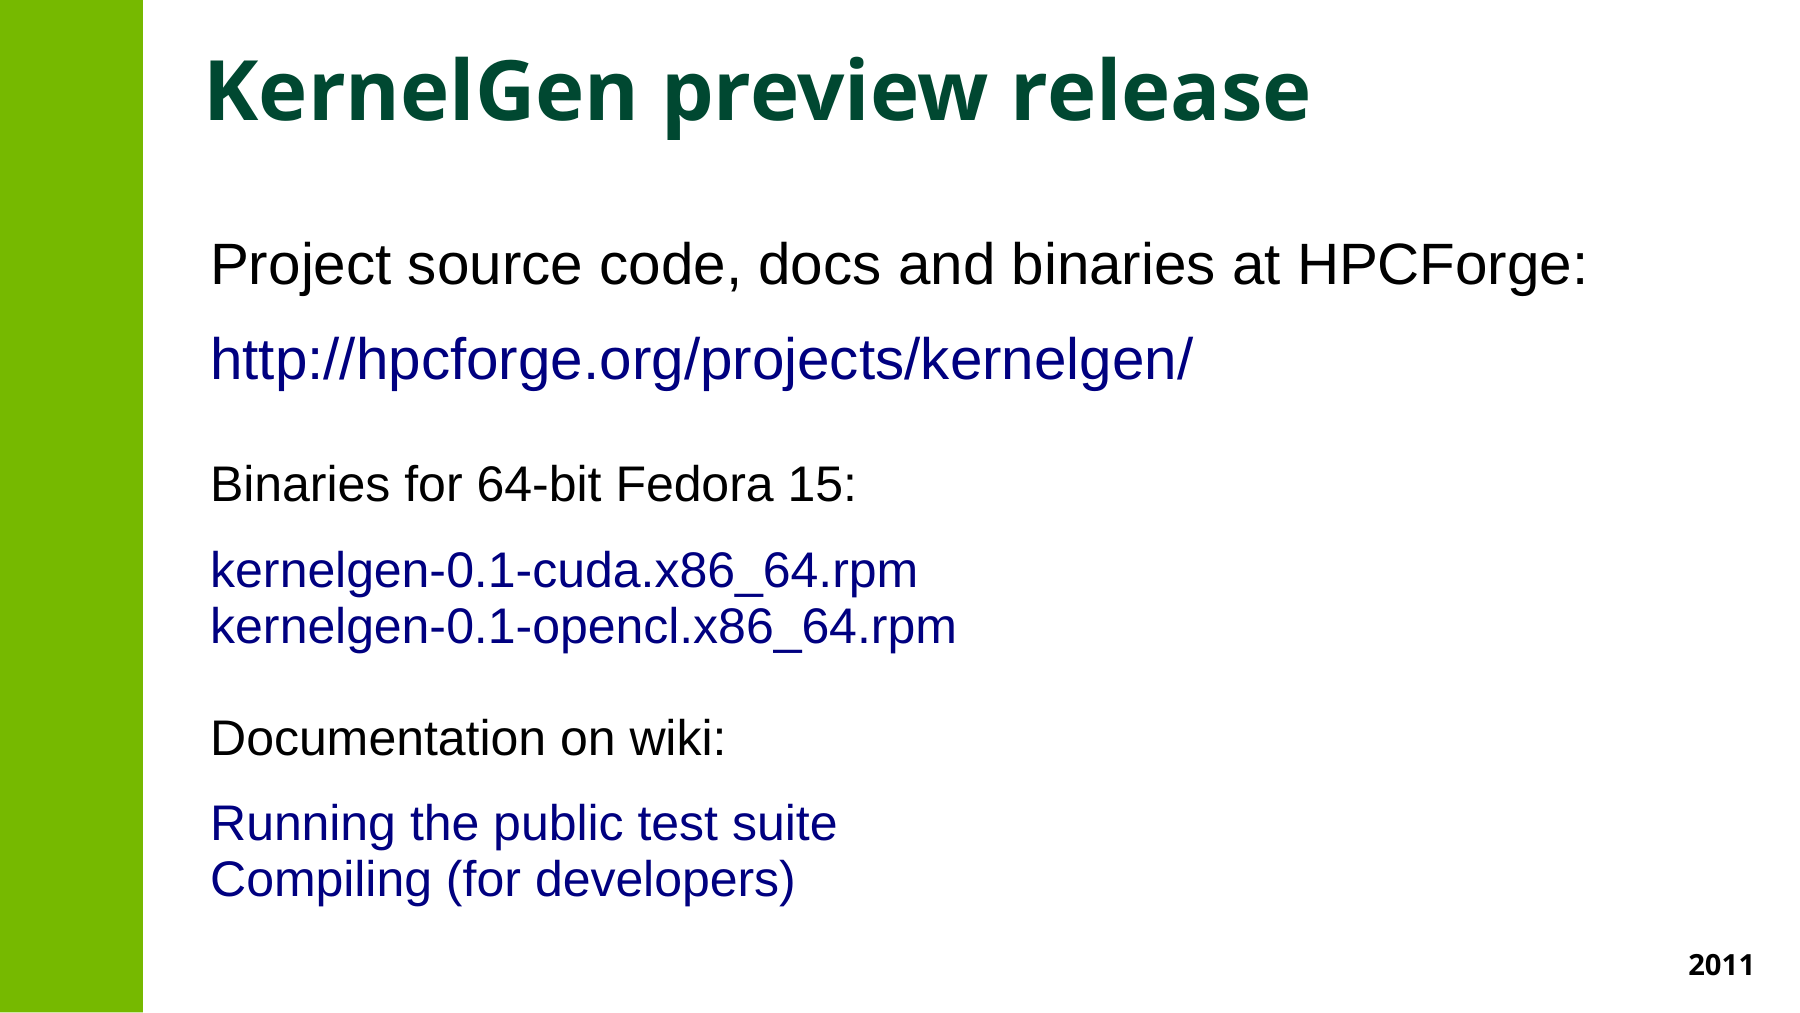

# KernelGen preview release
Project source code, docs and binaries at HPCForge:
http://hpcforge.org/projects/kernelgen/
Binaries for 64-bit Fedora 15:
kernelgen-0.1-cuda.x86_64.rpm
kernelgen-0.1-opencl.x86_64.rpm
Documentation on wiki:
Running the public test suite
Compiling (for developers)